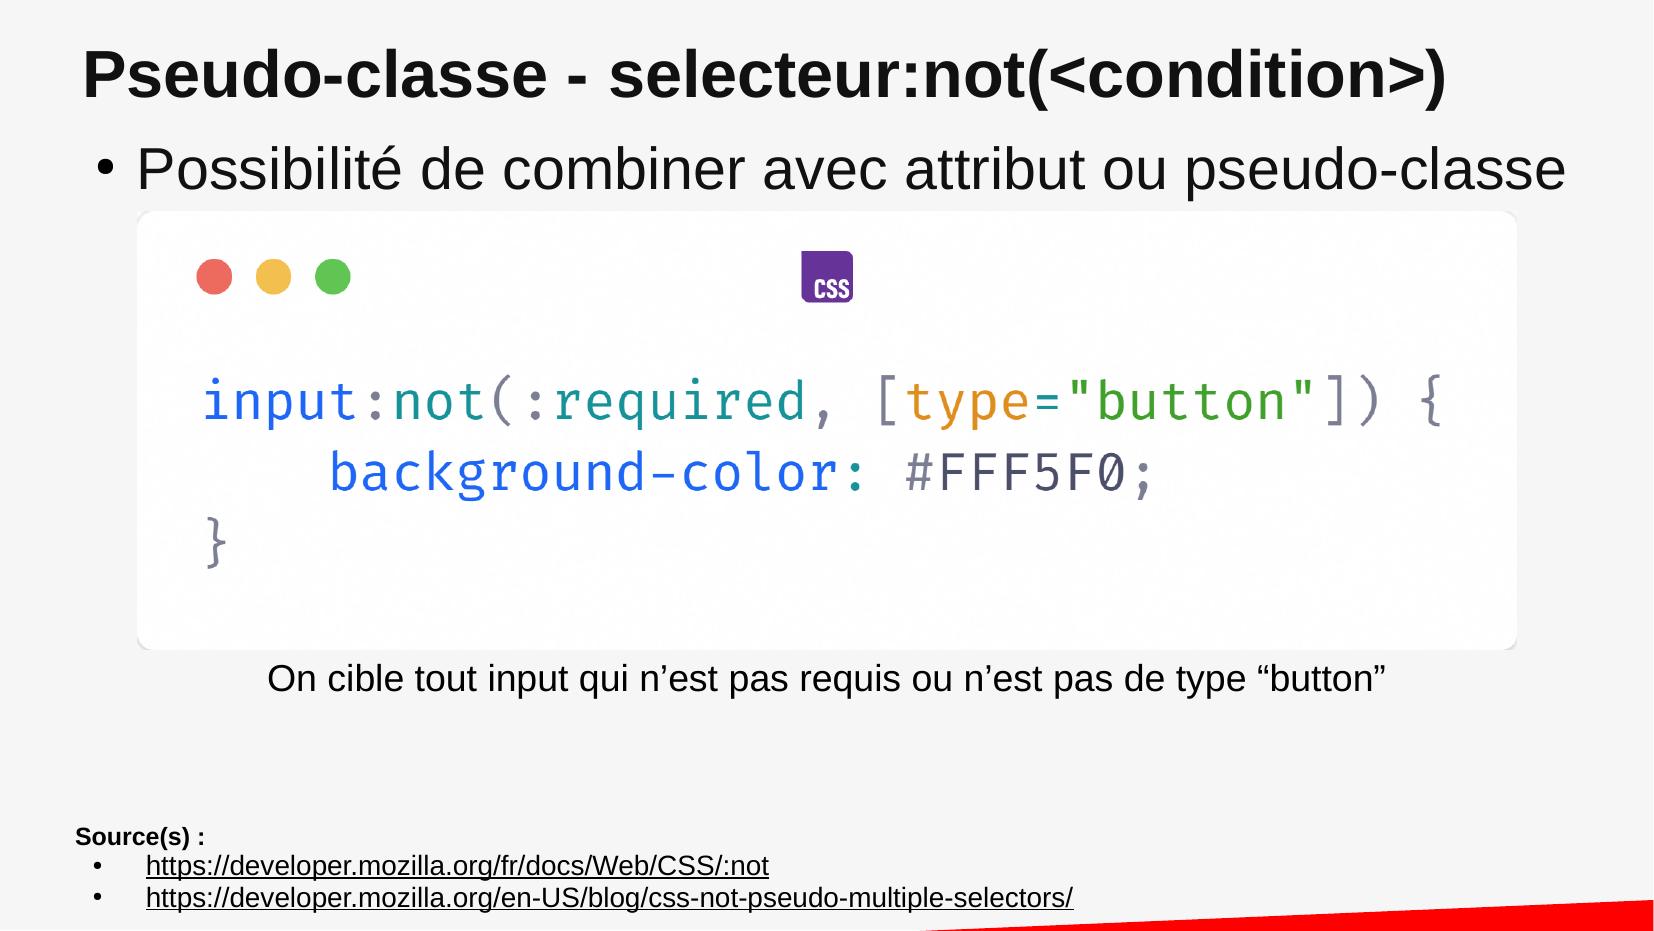

# Pseudo-classe - selecteur:not(<condition>)
Possibilité de combiner avec attribut ou pseudo-classe
On cible tout input qui n’est pas requis ou n’est pas de type “button”
Source(s) :
https://developer.mozilla.org/fr/docs/Web/CSS/:not
https://developer.mozilla.org/en-US/blog/css-not-pseudo-multiple-selectors/